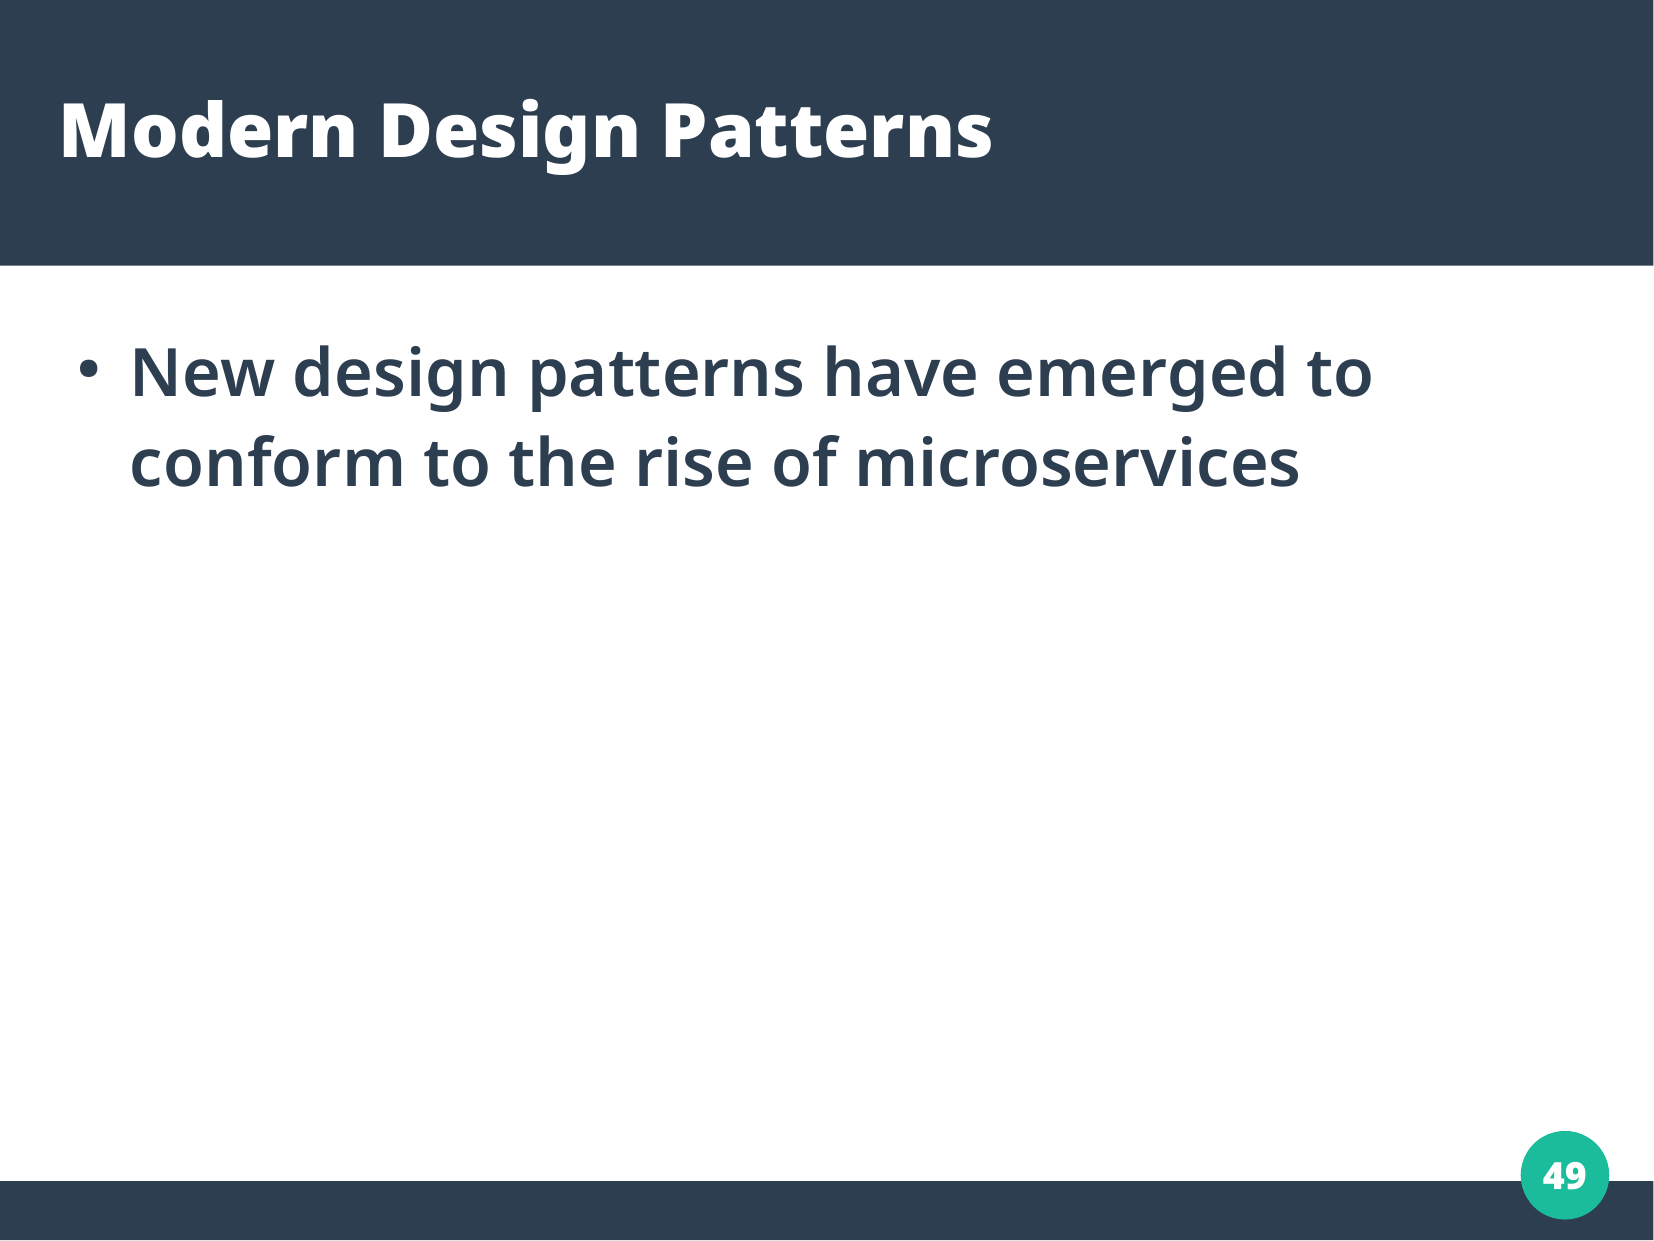

# Modern Design Patterns
New design patterns have emerged to conform to the rise of microservices
49